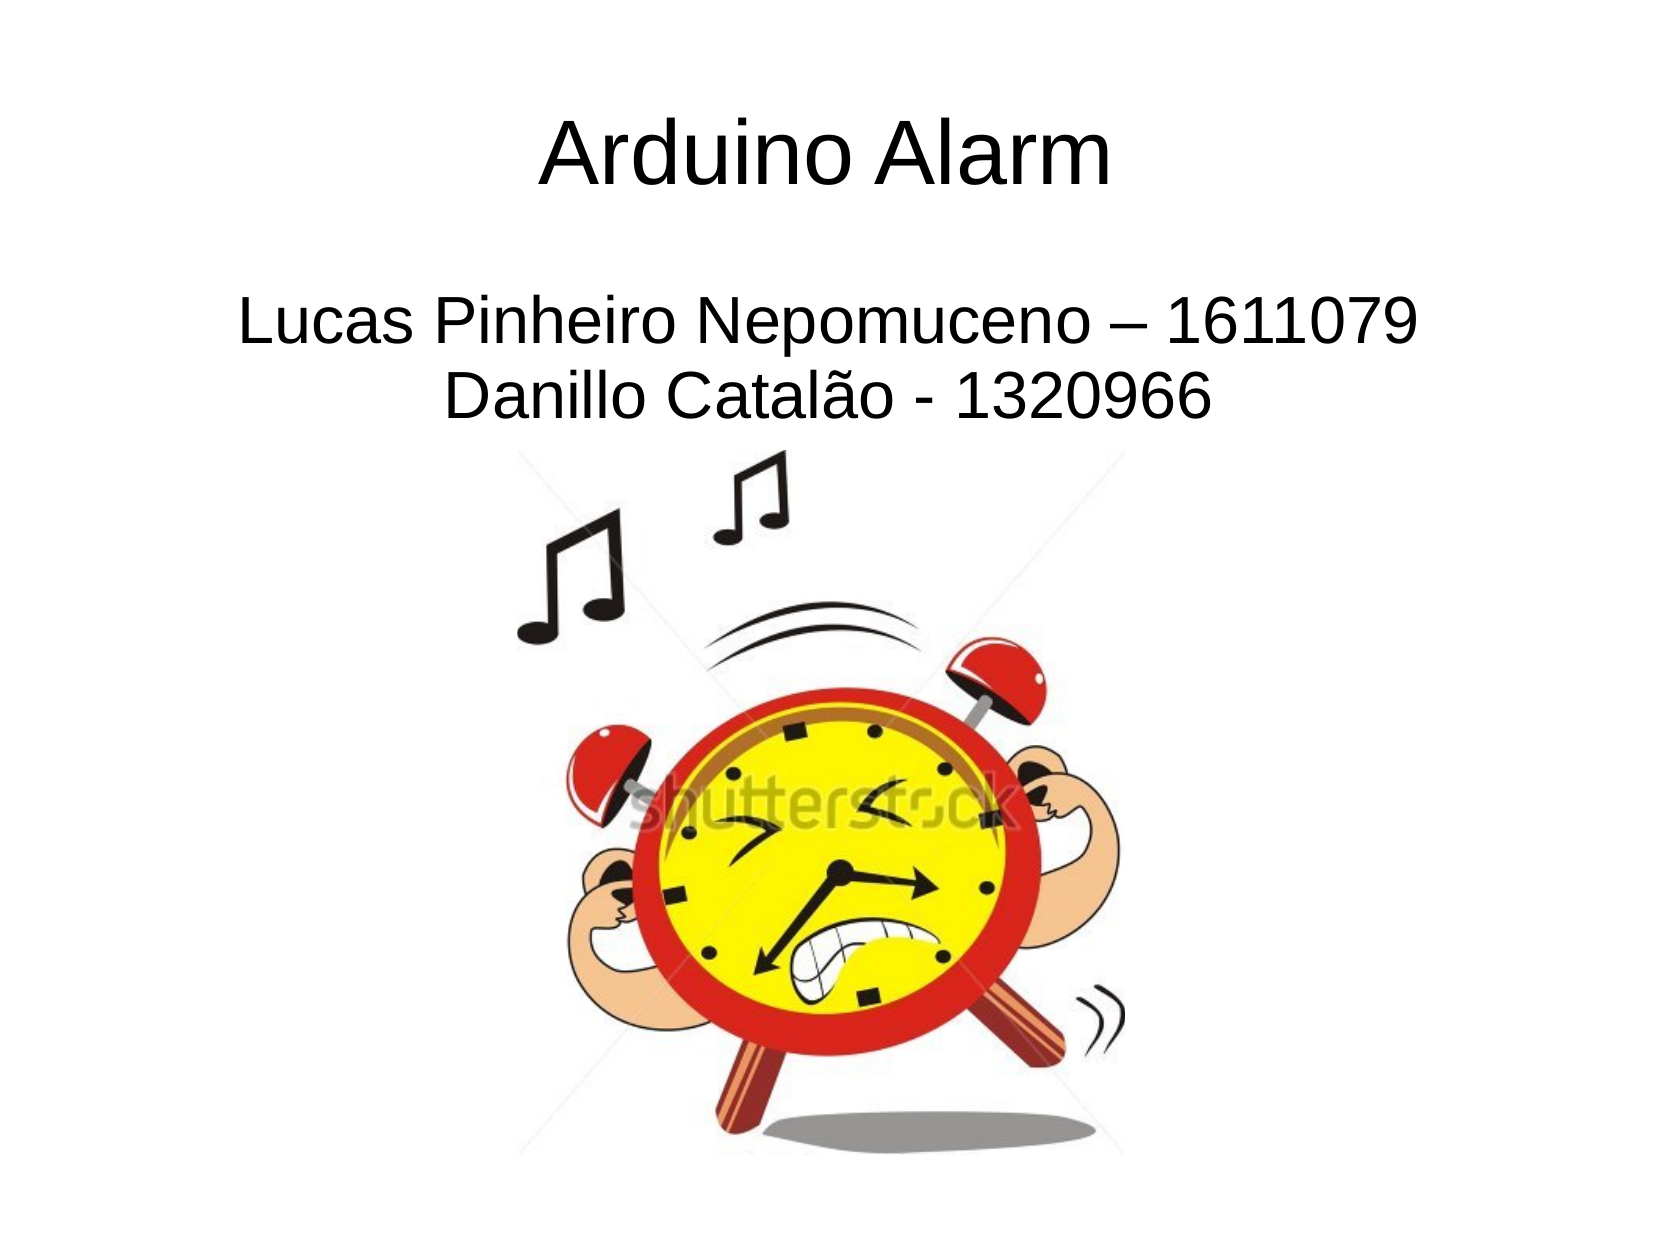

# Arduino Alarm
Lucas Pinheiro Nepomuceno – 1611079
Danillo Catalão - 1320966